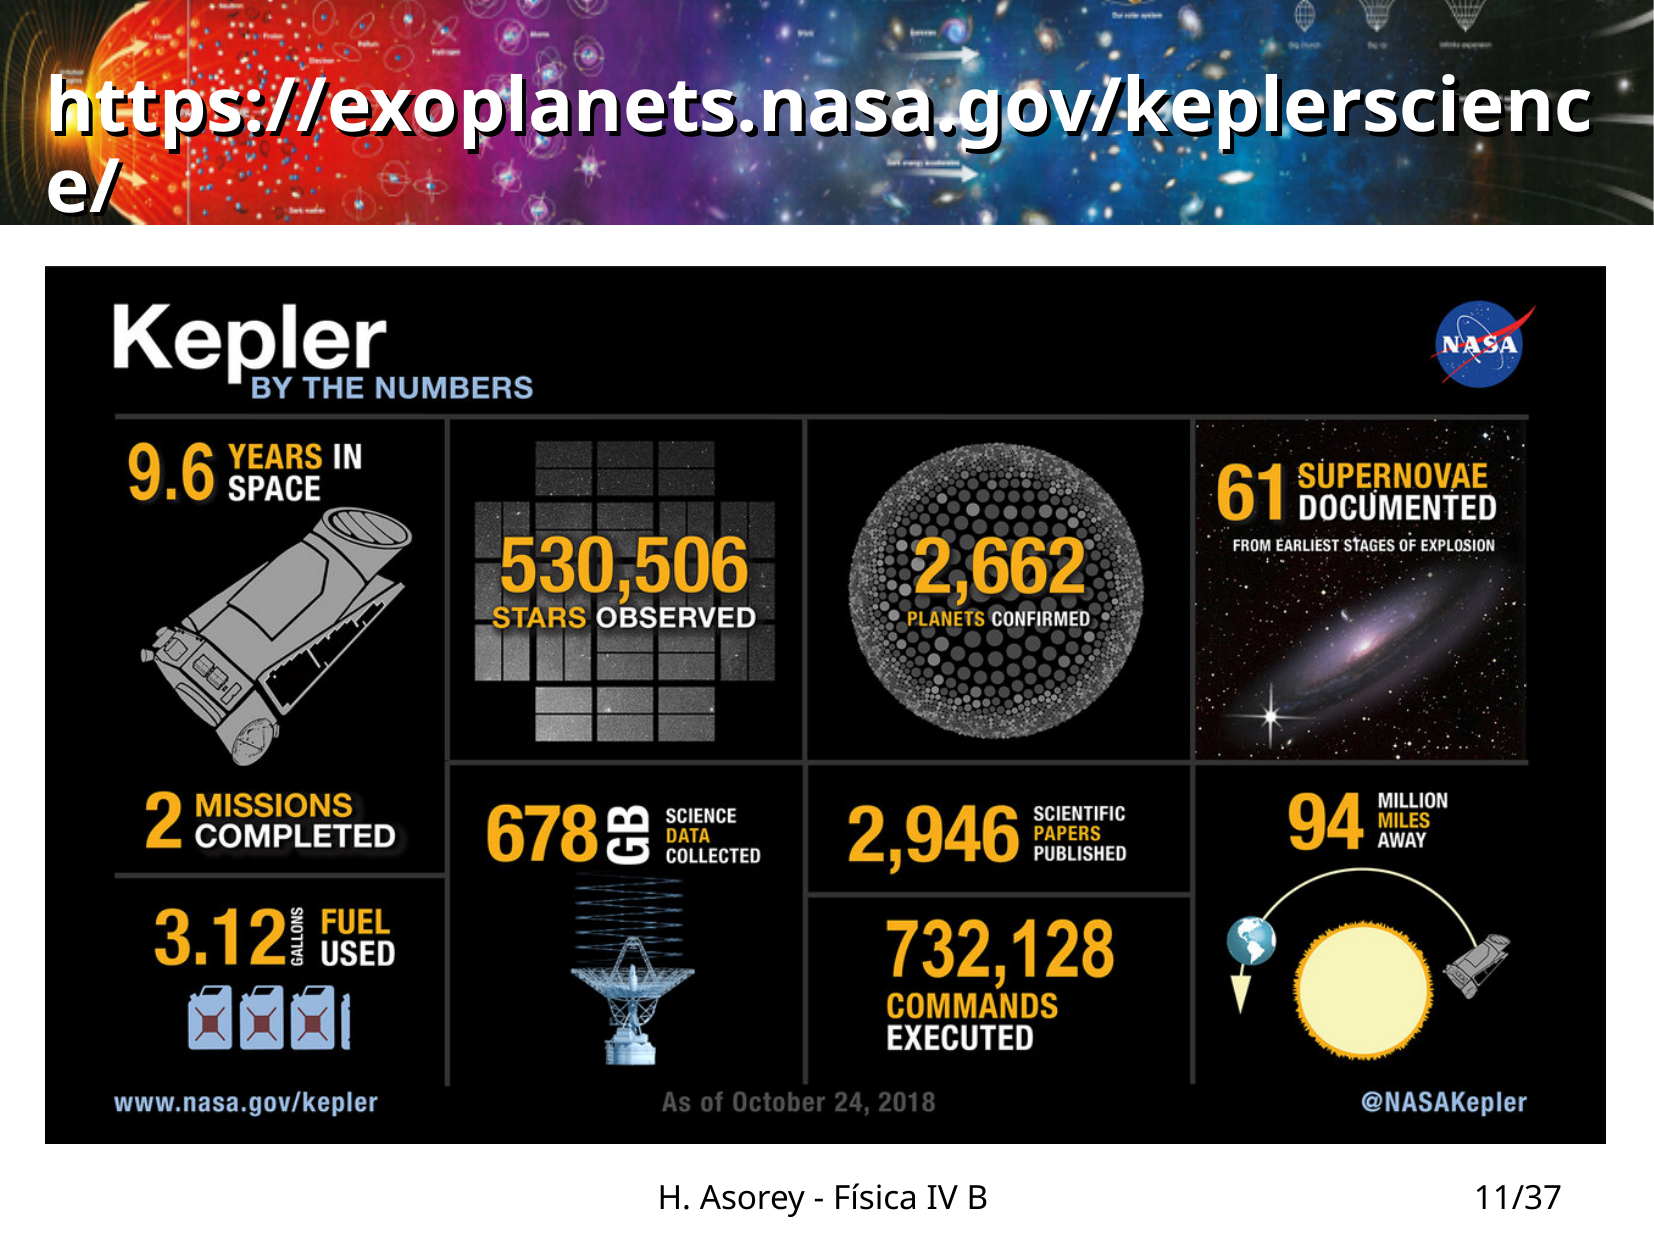

# https://exoplanets.nasa.gov/keplerscience/
H. Asorey - Física IV B
11